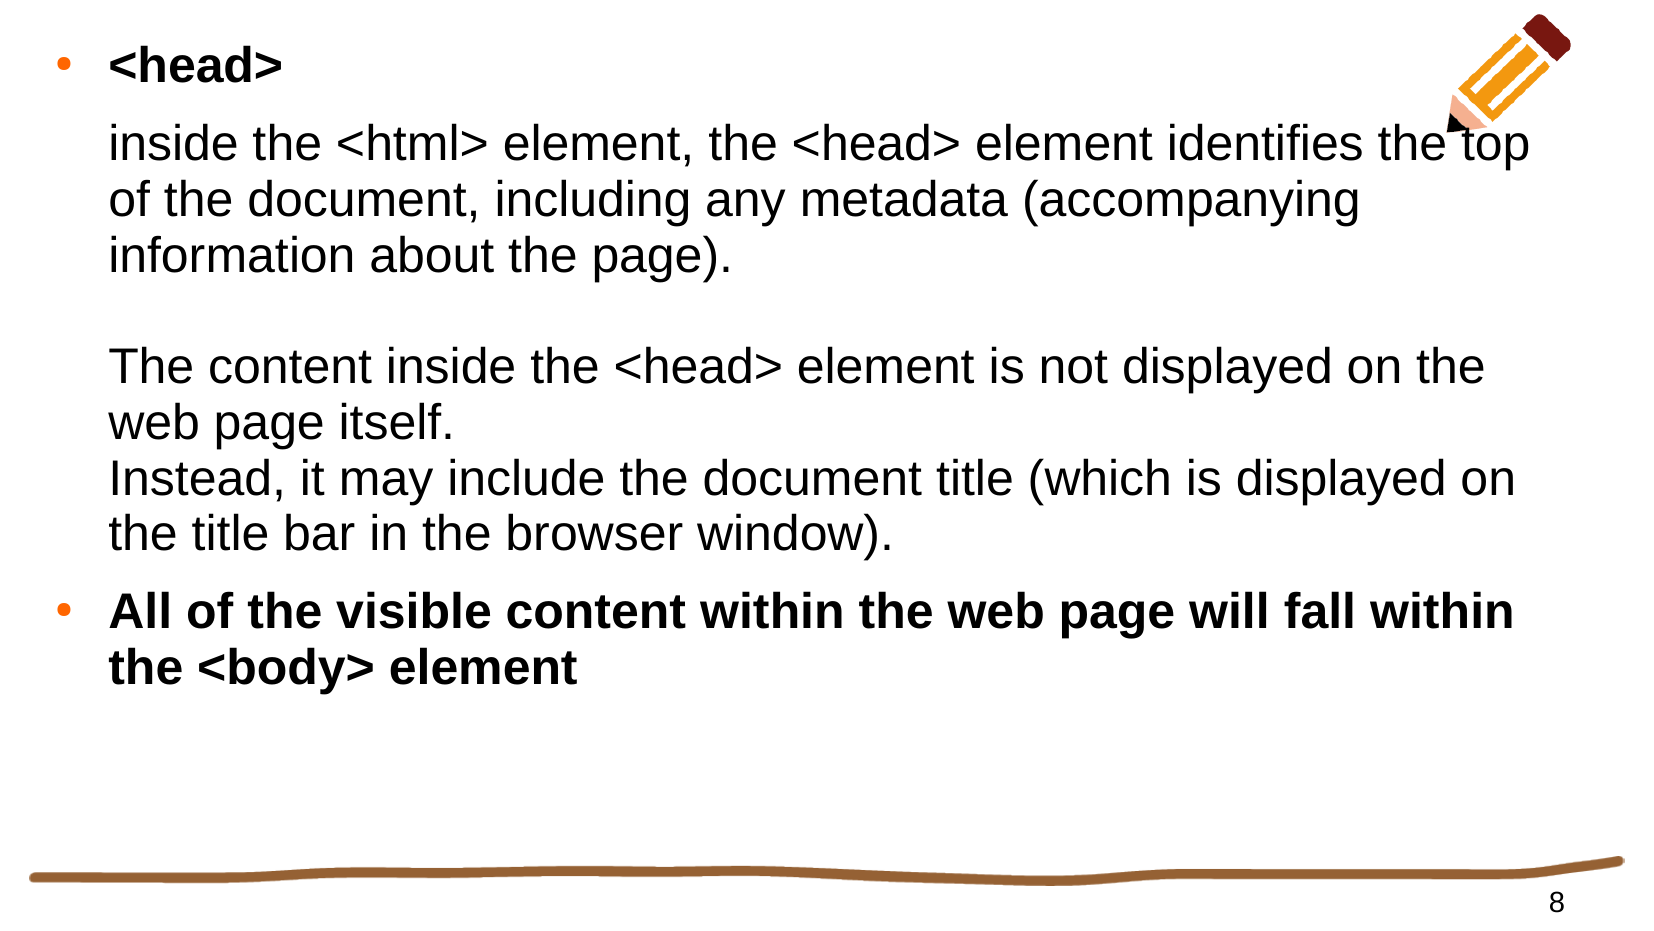

# <head>
inside the <html> element, the <head> element identifies the top of the document, including any metadata (accompanying information about the page).
The content inside the <head> element is not displayed on the web page itself.
Instead, it may include the document title (which is displayed on the title bar in the browser window).
All of the visible content within the web page will fall within the <body> element
8